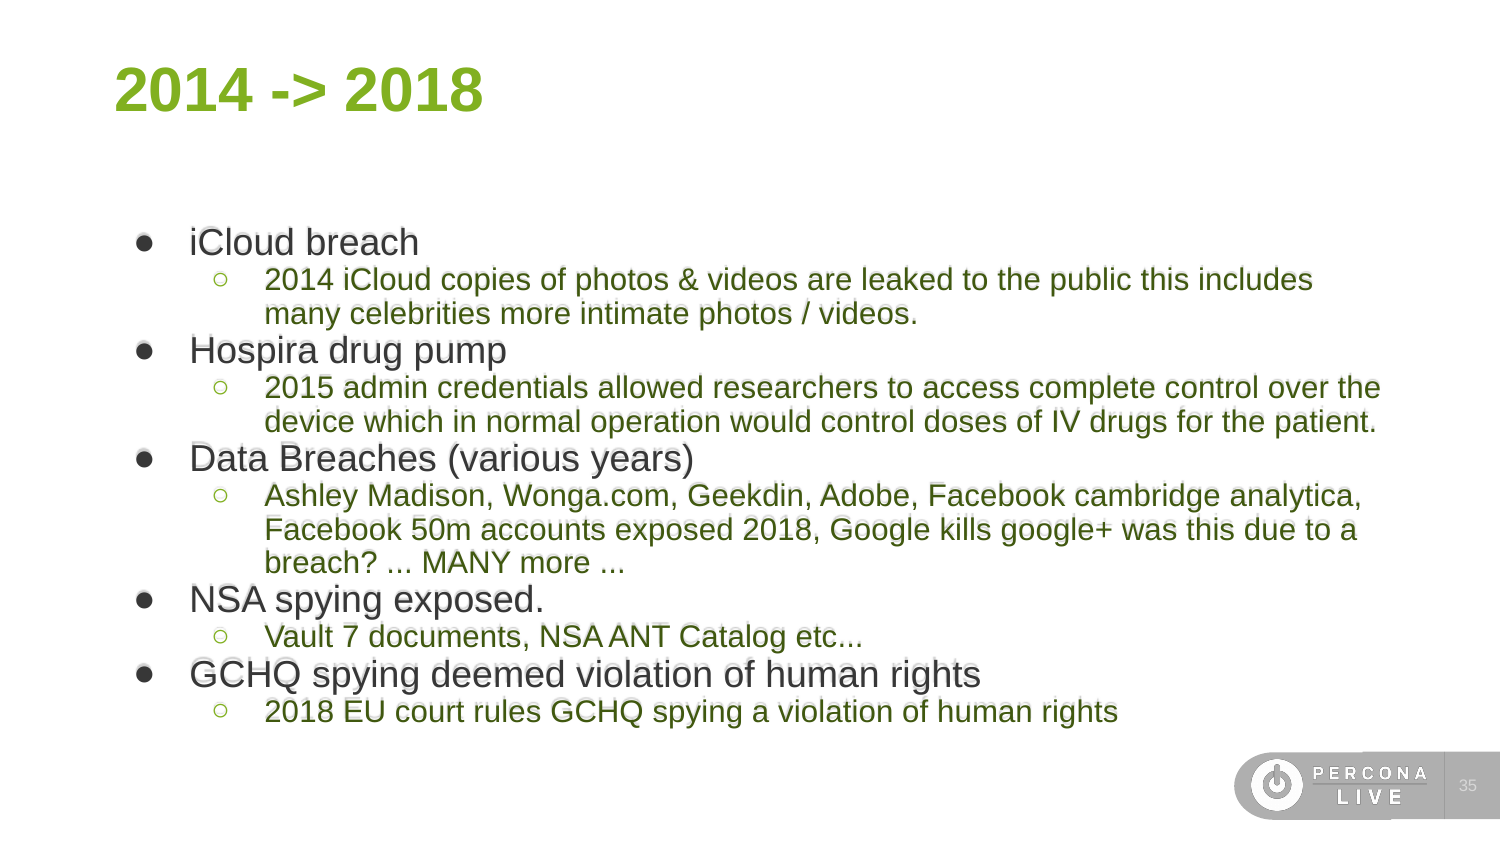

# 2014 -> 2018
iCloud breach
2014 iCloud copies of photos & videos are leaked to the public this includes many celebrities more intimate photos / videos.
Hospira drug pump
2015 admin credentials allowed researchers to access complete control over the device which in normal operation would control doses of IV drugs for the patient.
Data Breaches (various years)
Ashley Madison, Wonga.com, Geekdin, Adobe, Facebook cambridge analytica, Facebook 50m accounts exposed 2018, Google kills google+ was this due to a breach? ... MANY more ...
NSA spying exposed.
Vault 7 documents, NSA ANT Catalog etc...
GCHQ spying deemed violation of human rights
2018 EU court rules GCHQ spying a violation of human rights